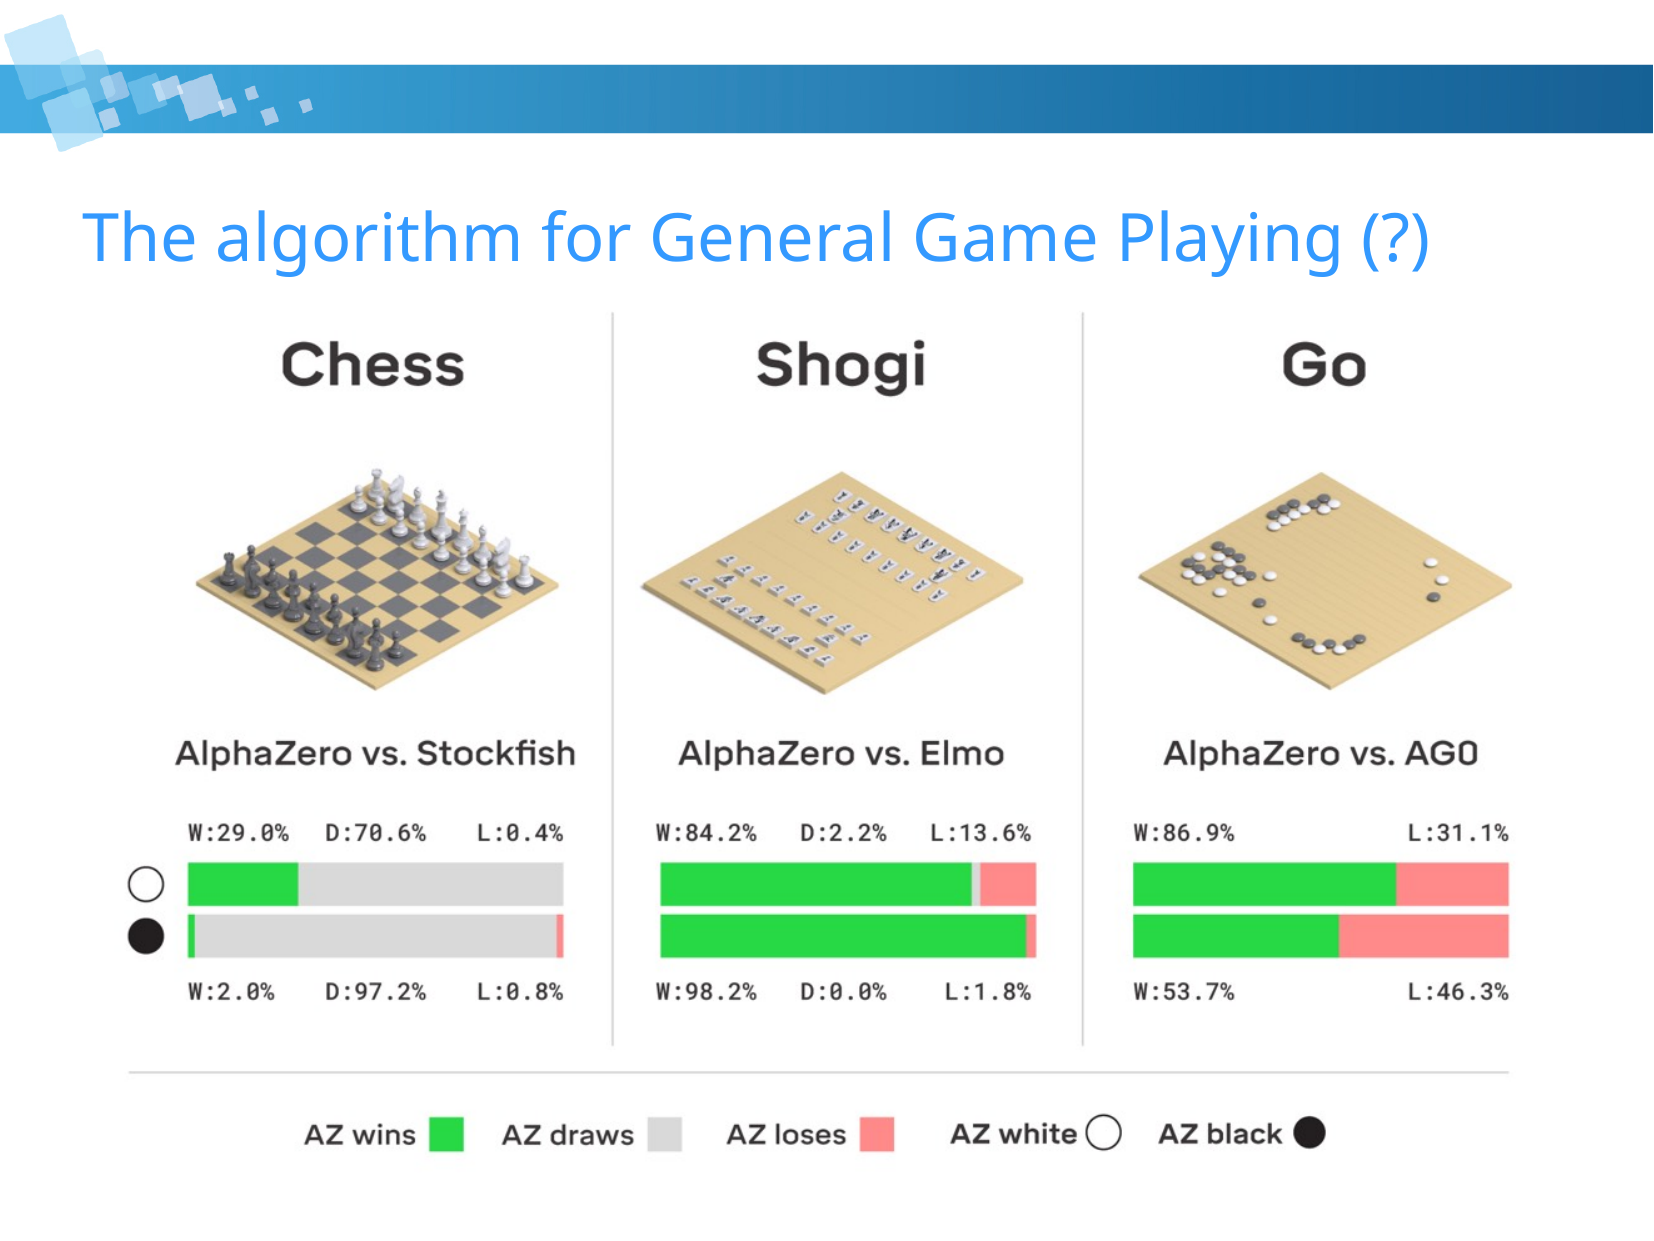

# The algorithm for General Game Playing (?)